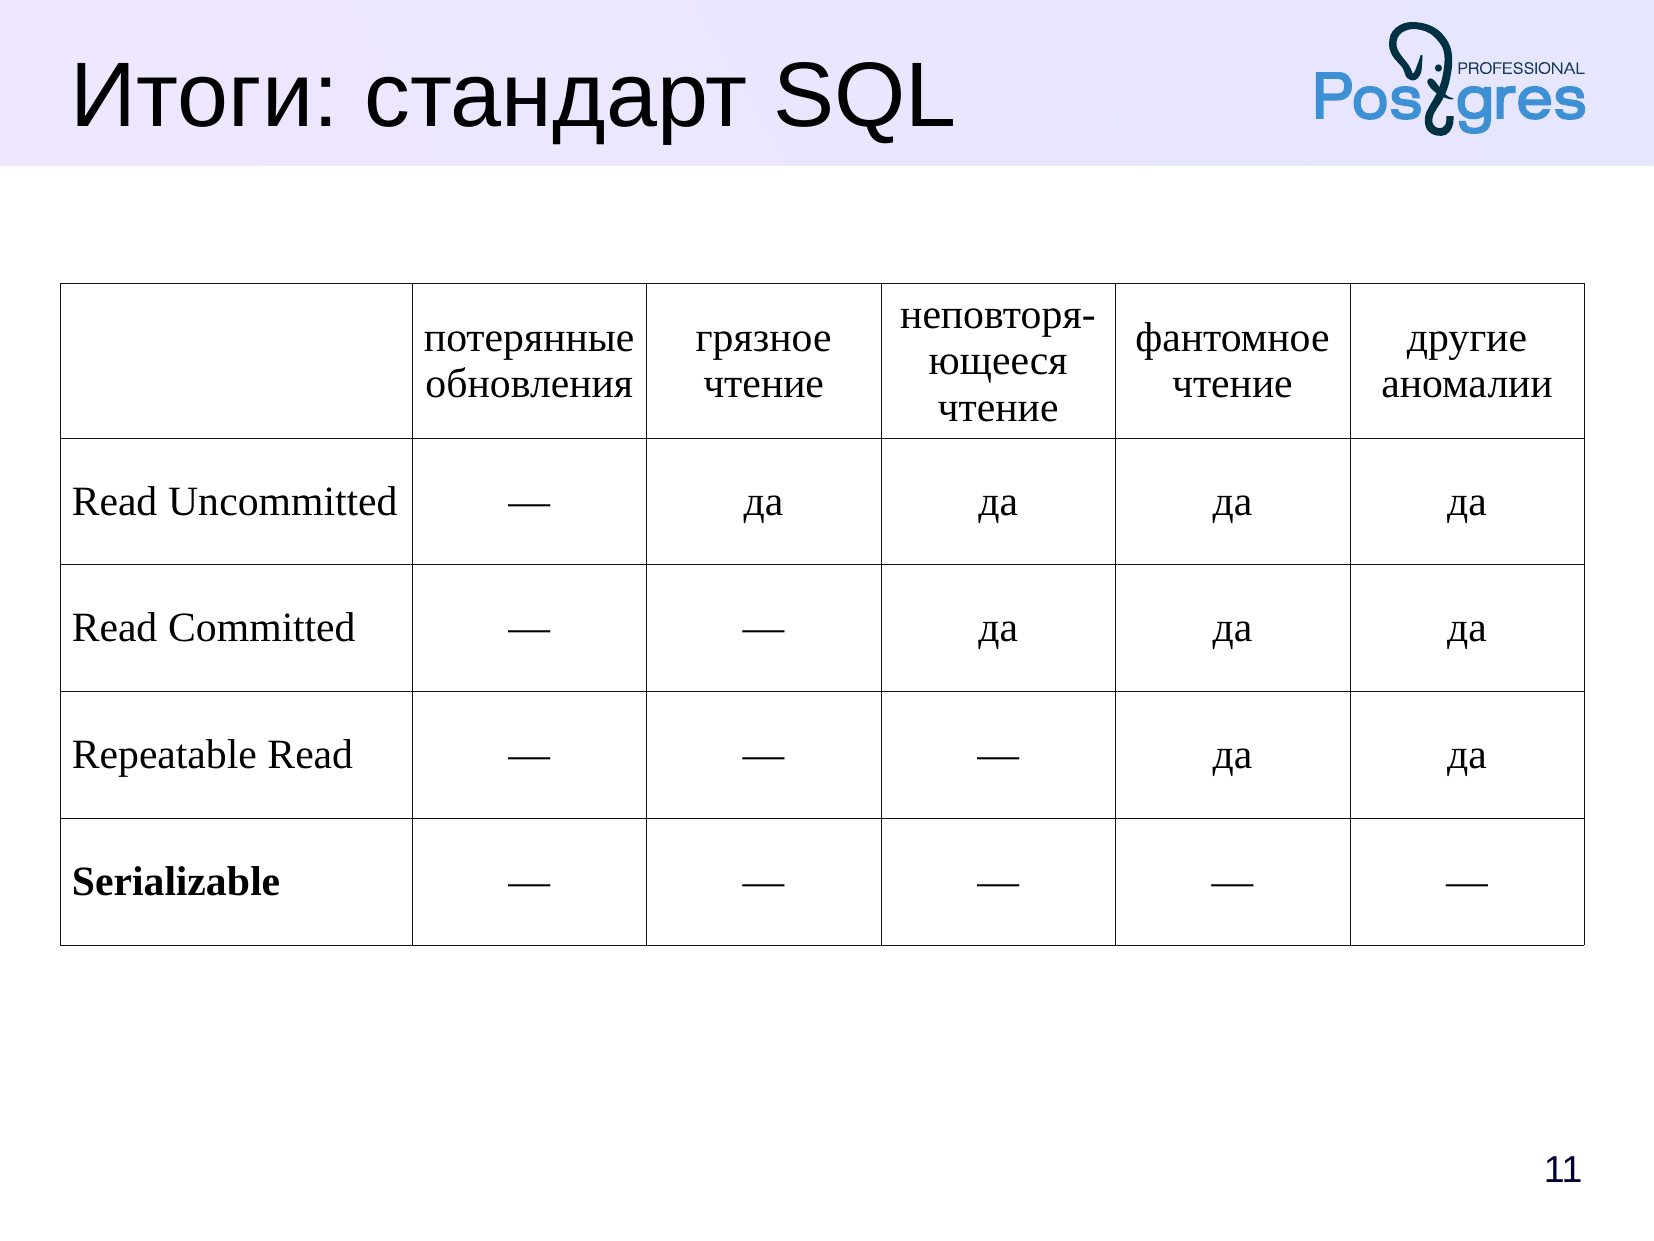

# Итоги: стандарт SQL
| | потерянные обновления | грязное чтение | неповторя-ющееся чтение | фантомное чтение | другие аномалии |
| --- | --- | --- | --- | --- | --- |
| Read Uncommitted | ― | да | да | да | да |
| Read Committed | ― | ― | да | да | да |
| Repeatable Read | ― | ― | ― | да | да |
| Serializable | ― | ― | ― | ― | ― |